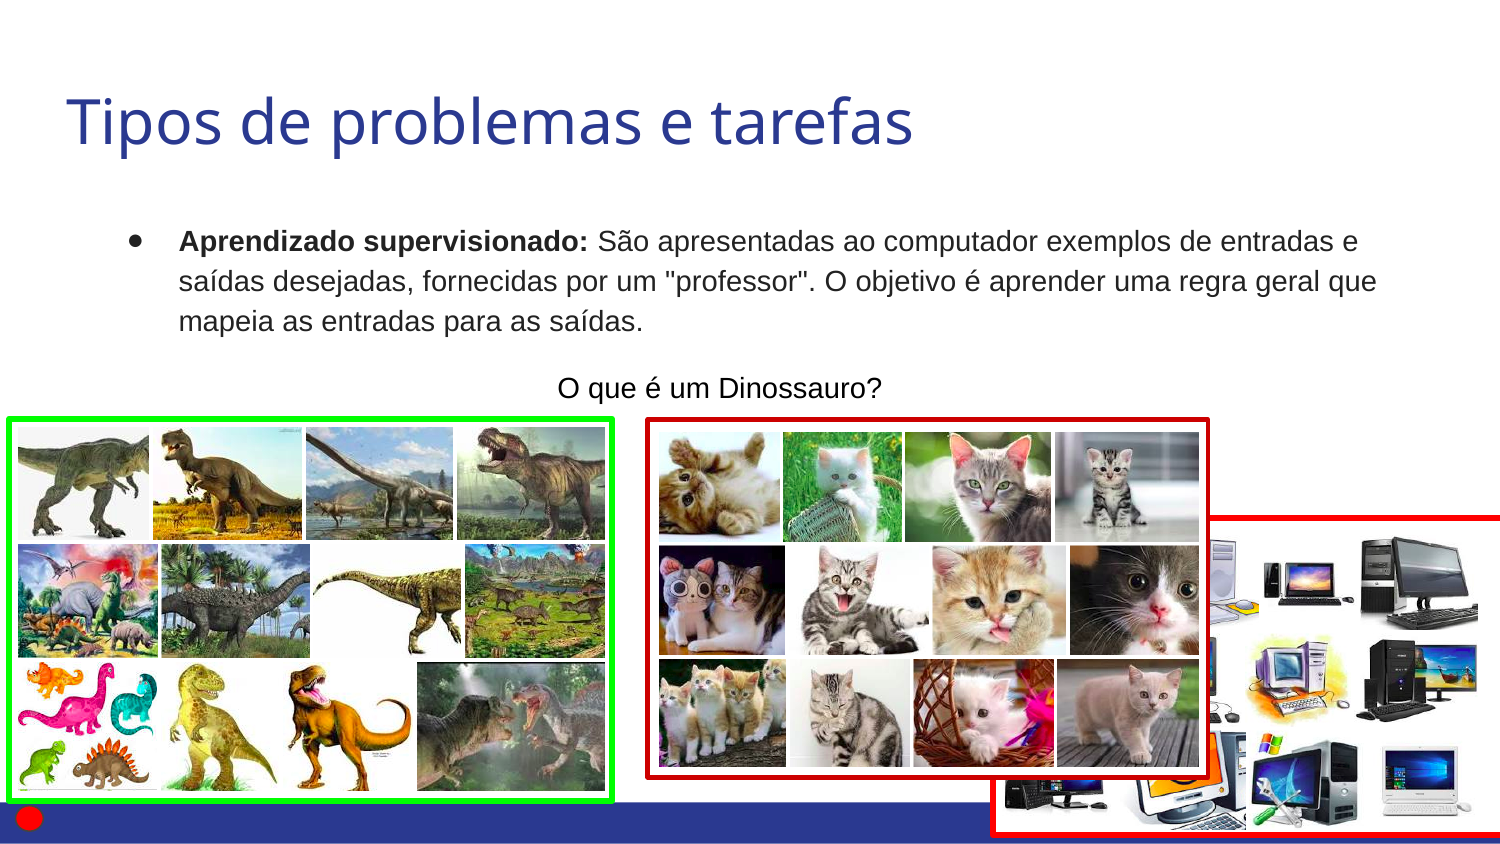

# Tipos de problemas e tarefas
Aprendizado supervisionado: São apresentadas ao computador exemplos de entradas e saídas desejadas, fornecidas por um "professor". O objetivo é aprender uma regra geral que mapeia as entradas para as saídas.
O que é um Dinossauro?